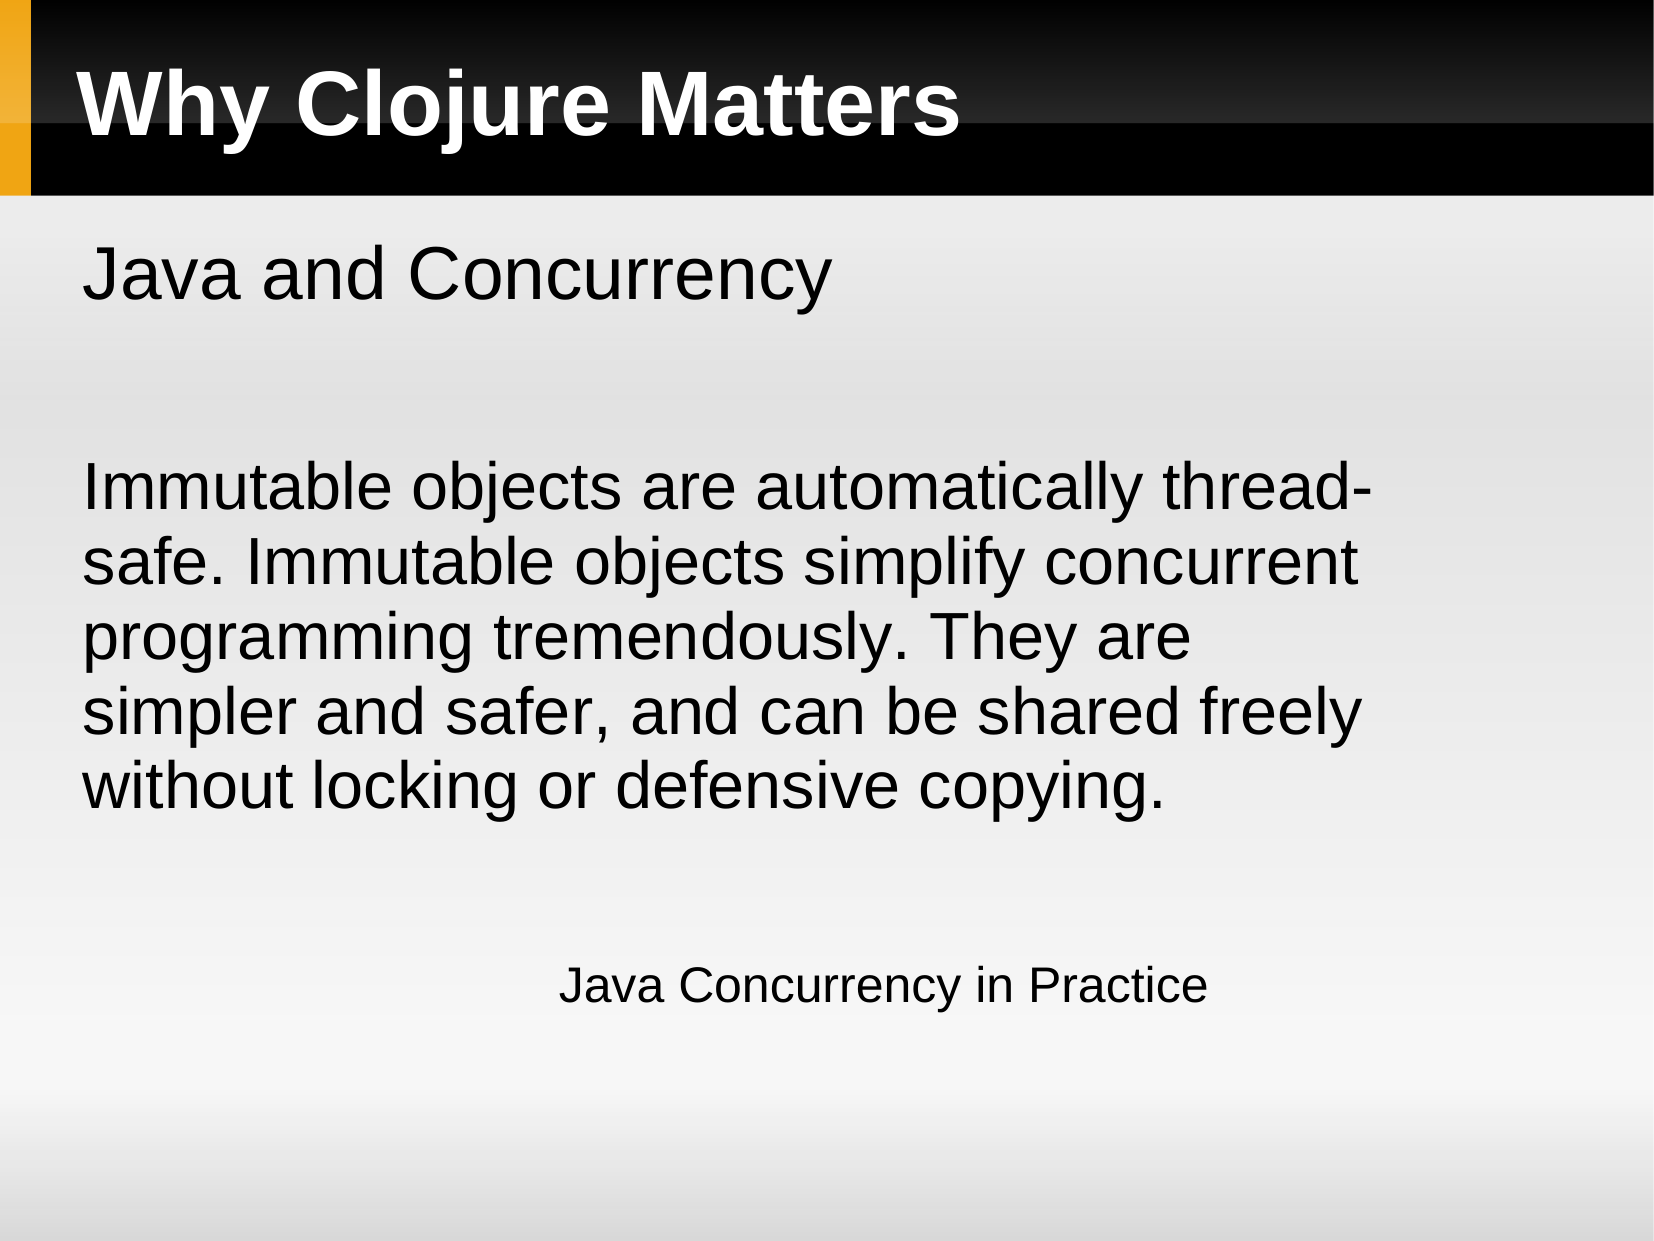

# Why Clojure Matters
Java and Concurrency
Immutable objects are automatically thread-safe. Immutable objects simplify concurrent programming tremendously. They are simpler and safer, and can be shared freely without locking or defensive copying.
 Java Concurrency in Practice